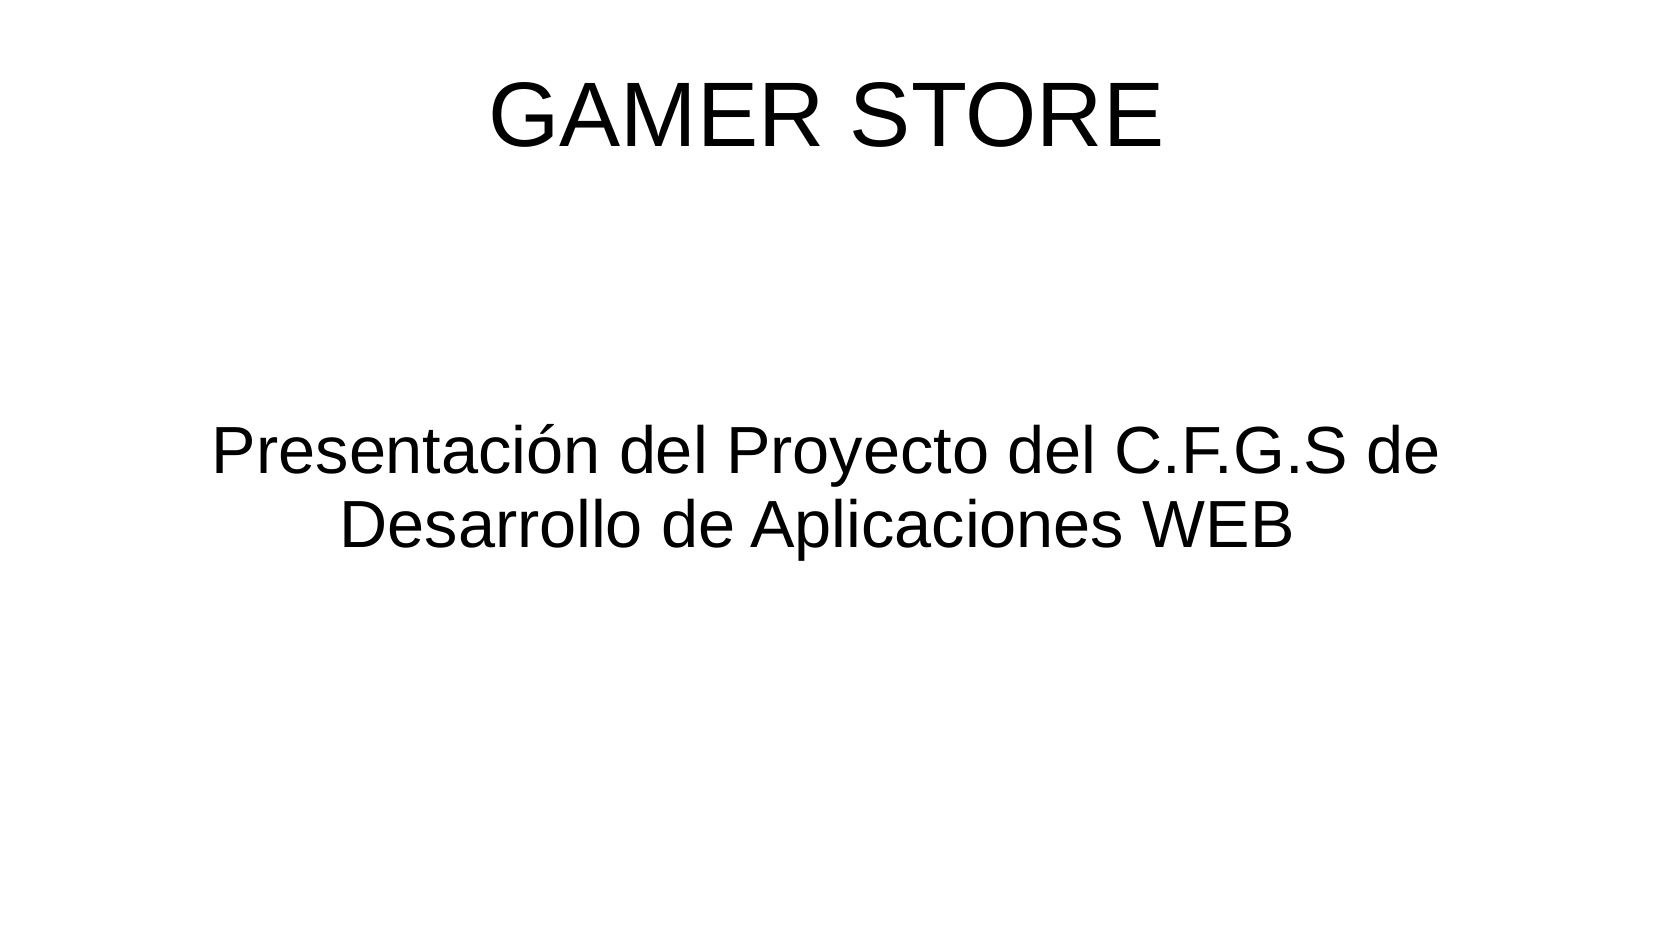

# GAMER STORE
Presentación del Proyecto del C.F.G.S de Desarrollo de Aplicaciones WEB